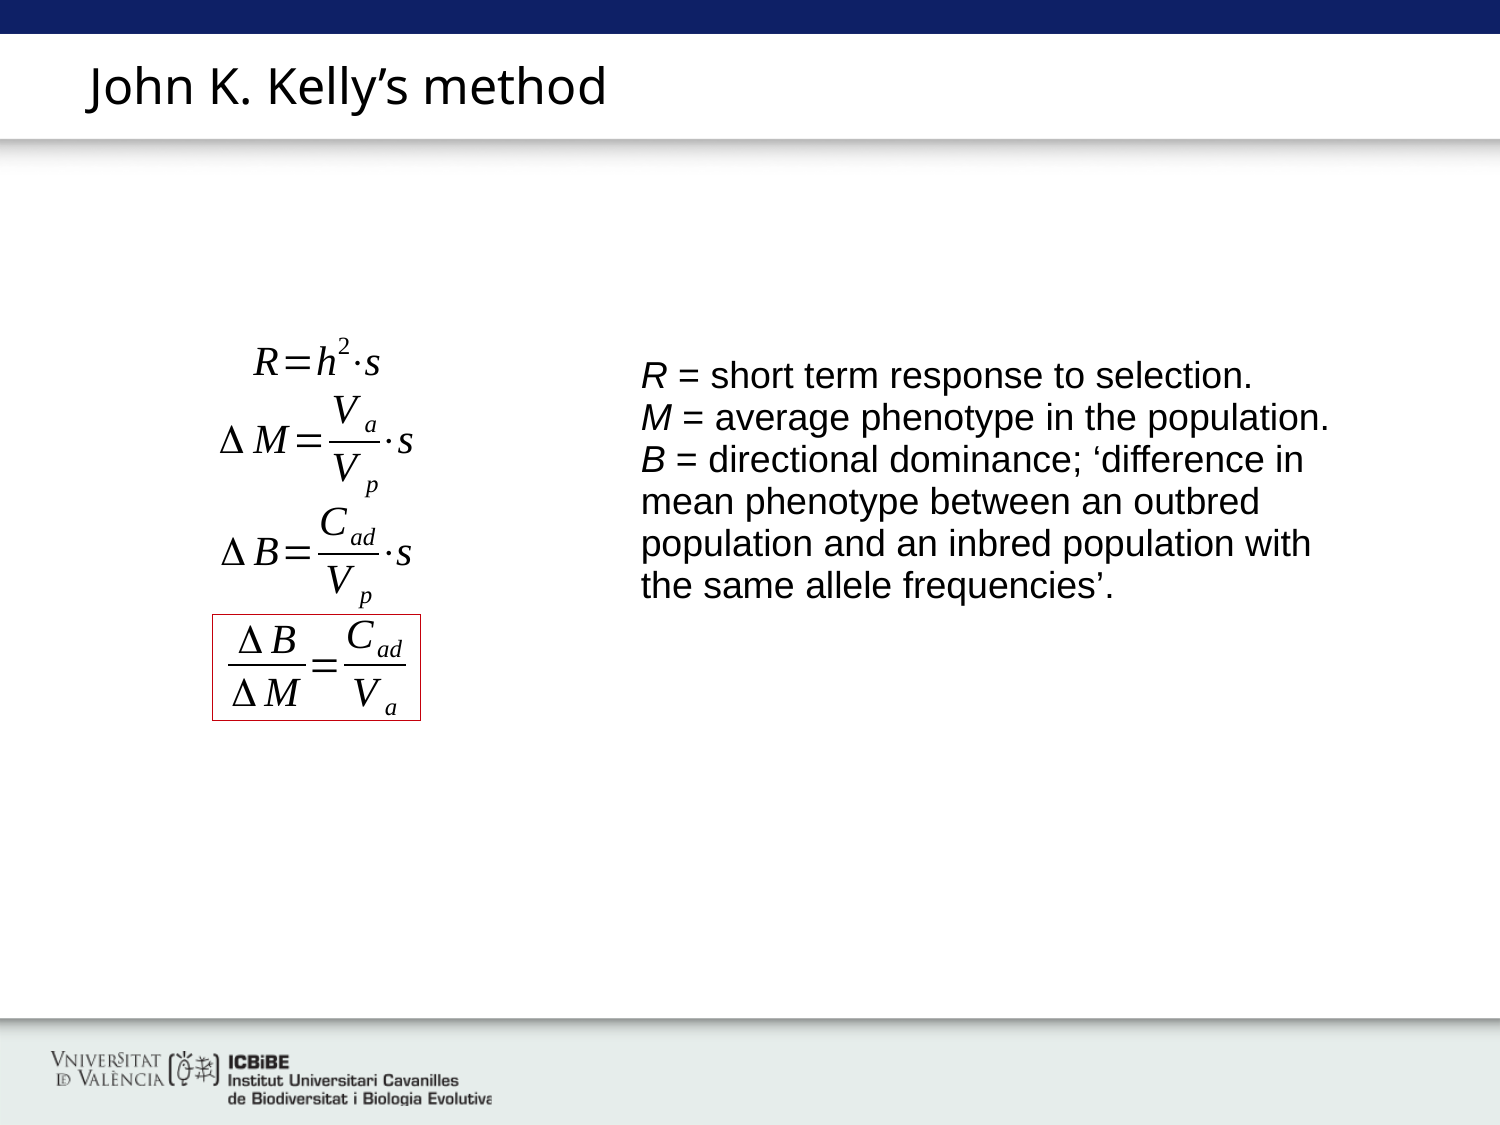

# John K. Kelly’s method
R = short term response to selection.
M = average phenotype in the population.
B = directional dominance; ‘difference in mean phenotype between an outbred population and an inbred population with the same allele frequencies’.